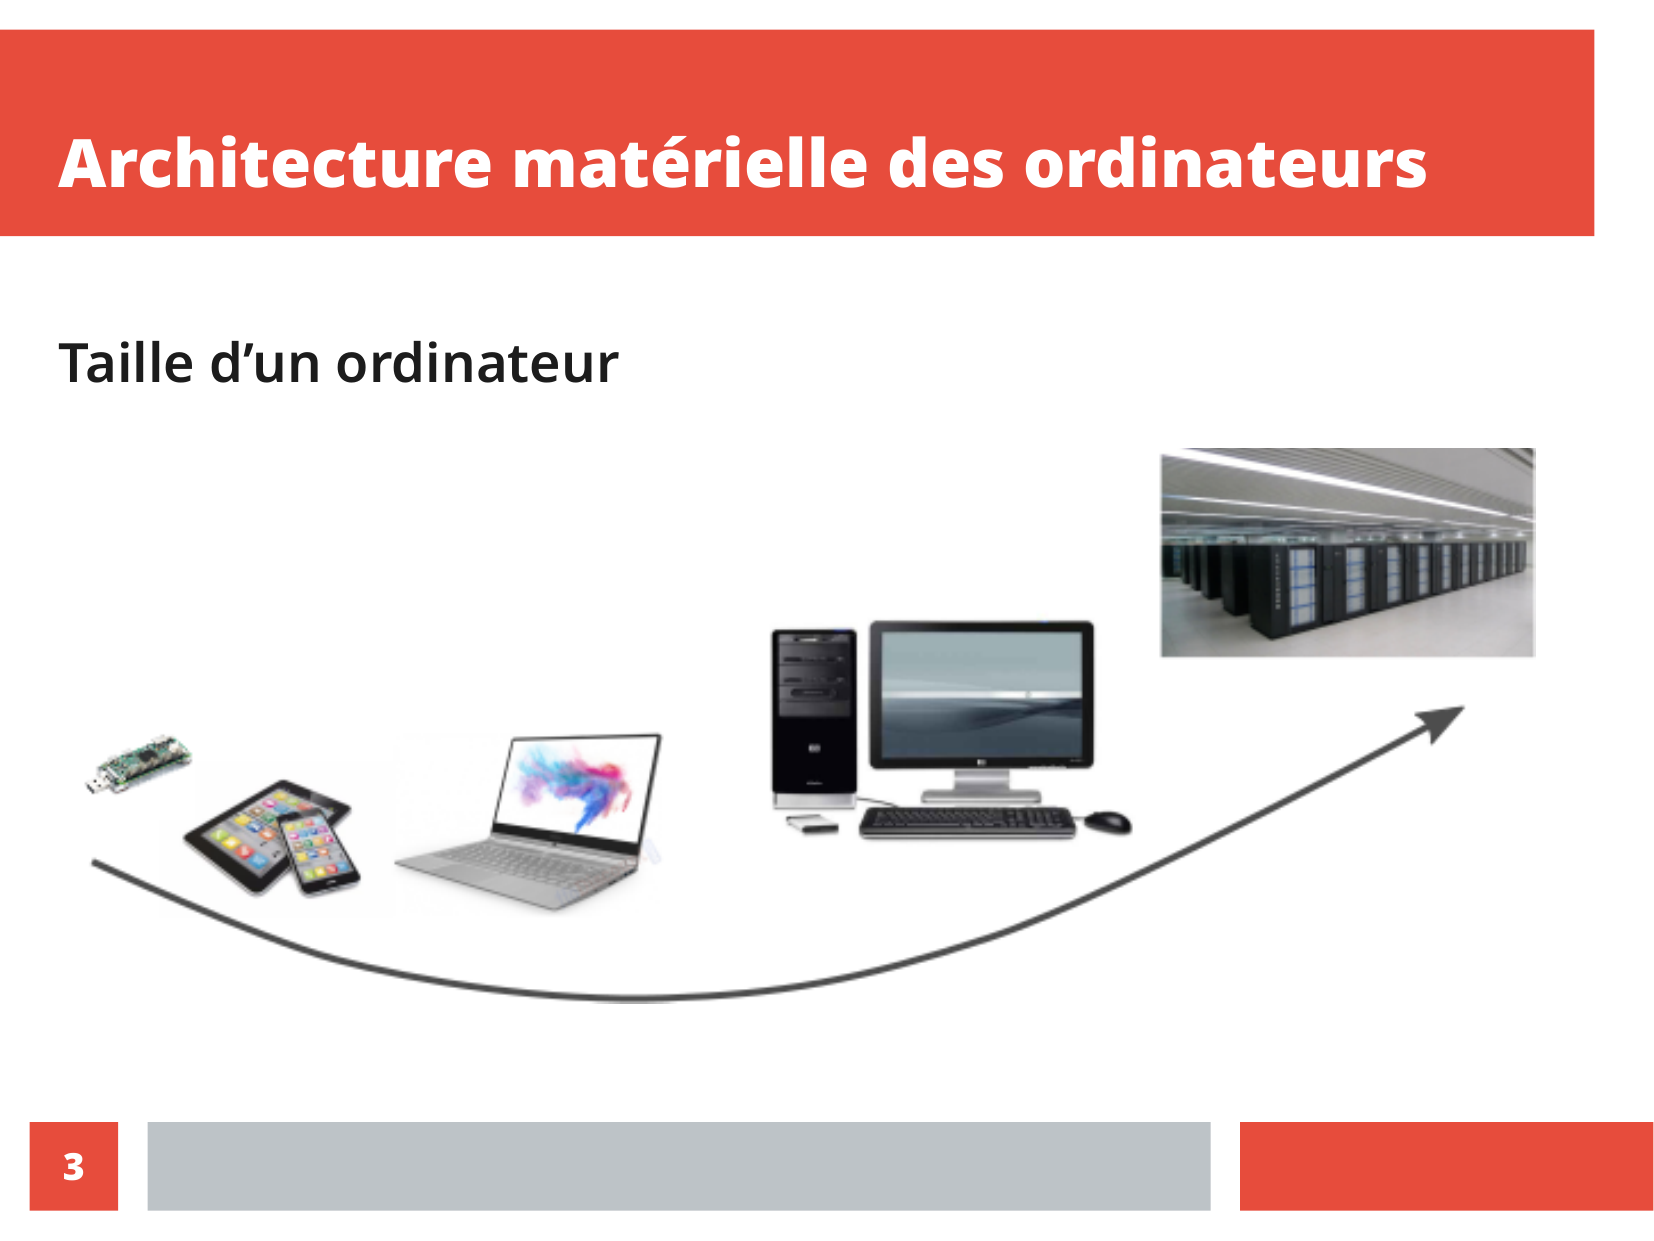

# Architecture matérielle des ordinateurs
Taille d’un ordinateur
3